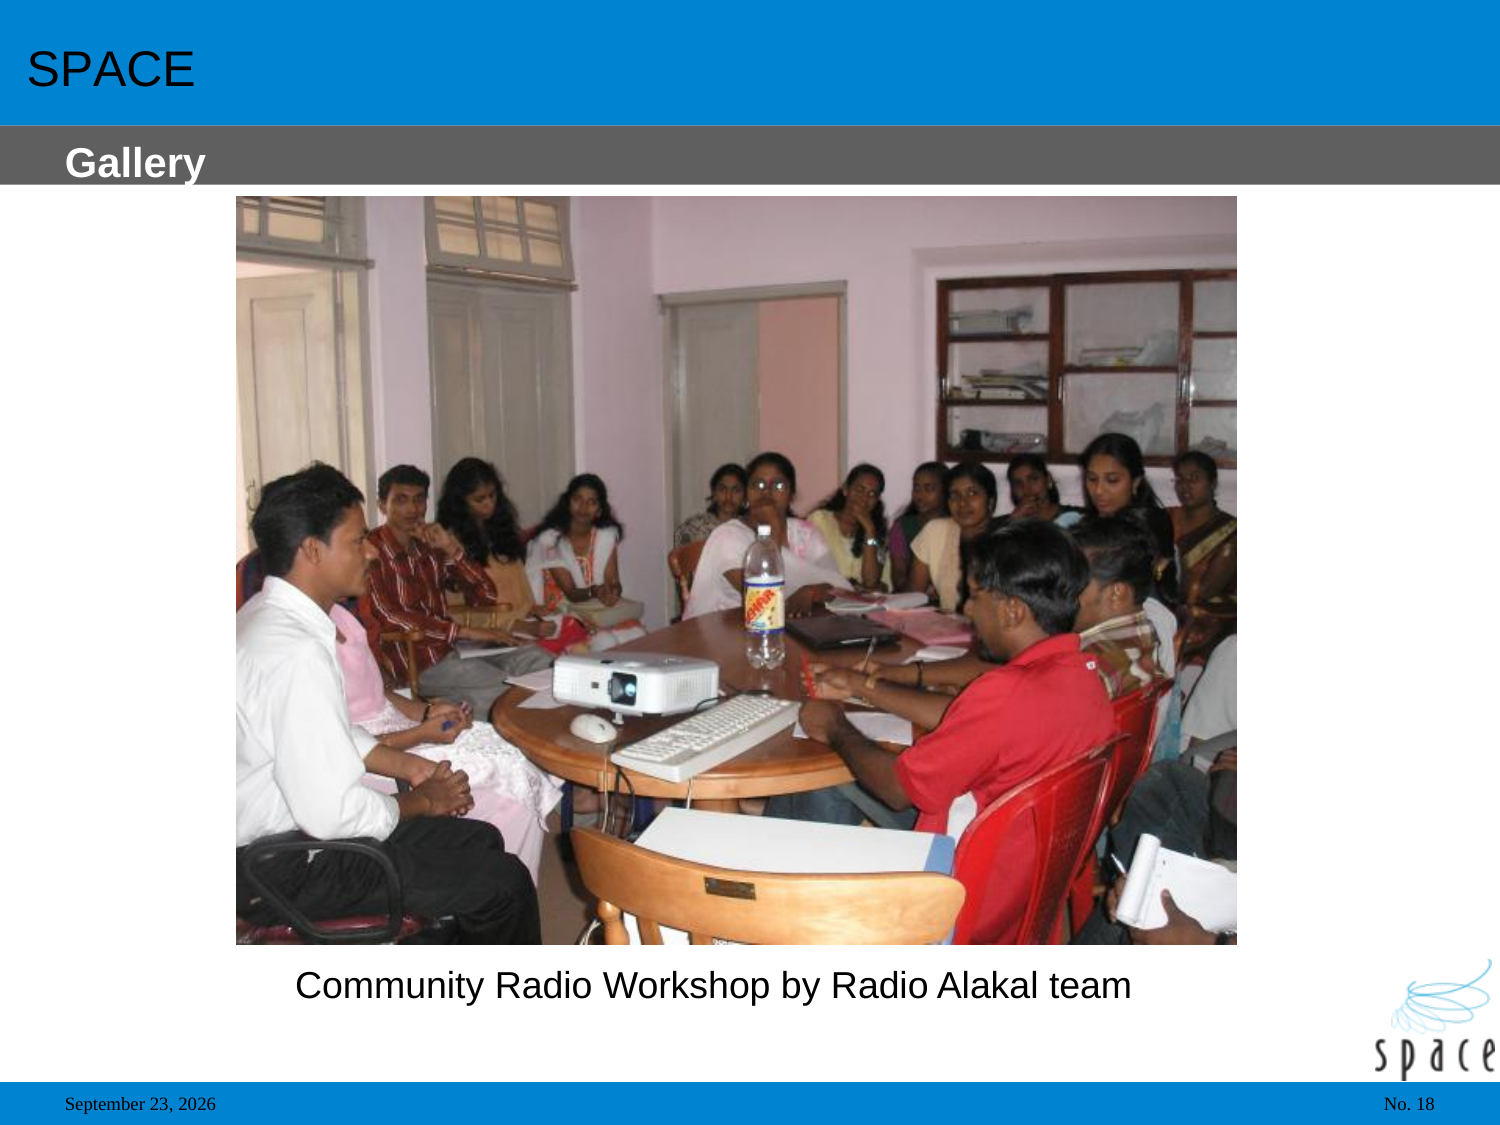

# Gallery
Community Radio Workshop by Radio Alakal team
18